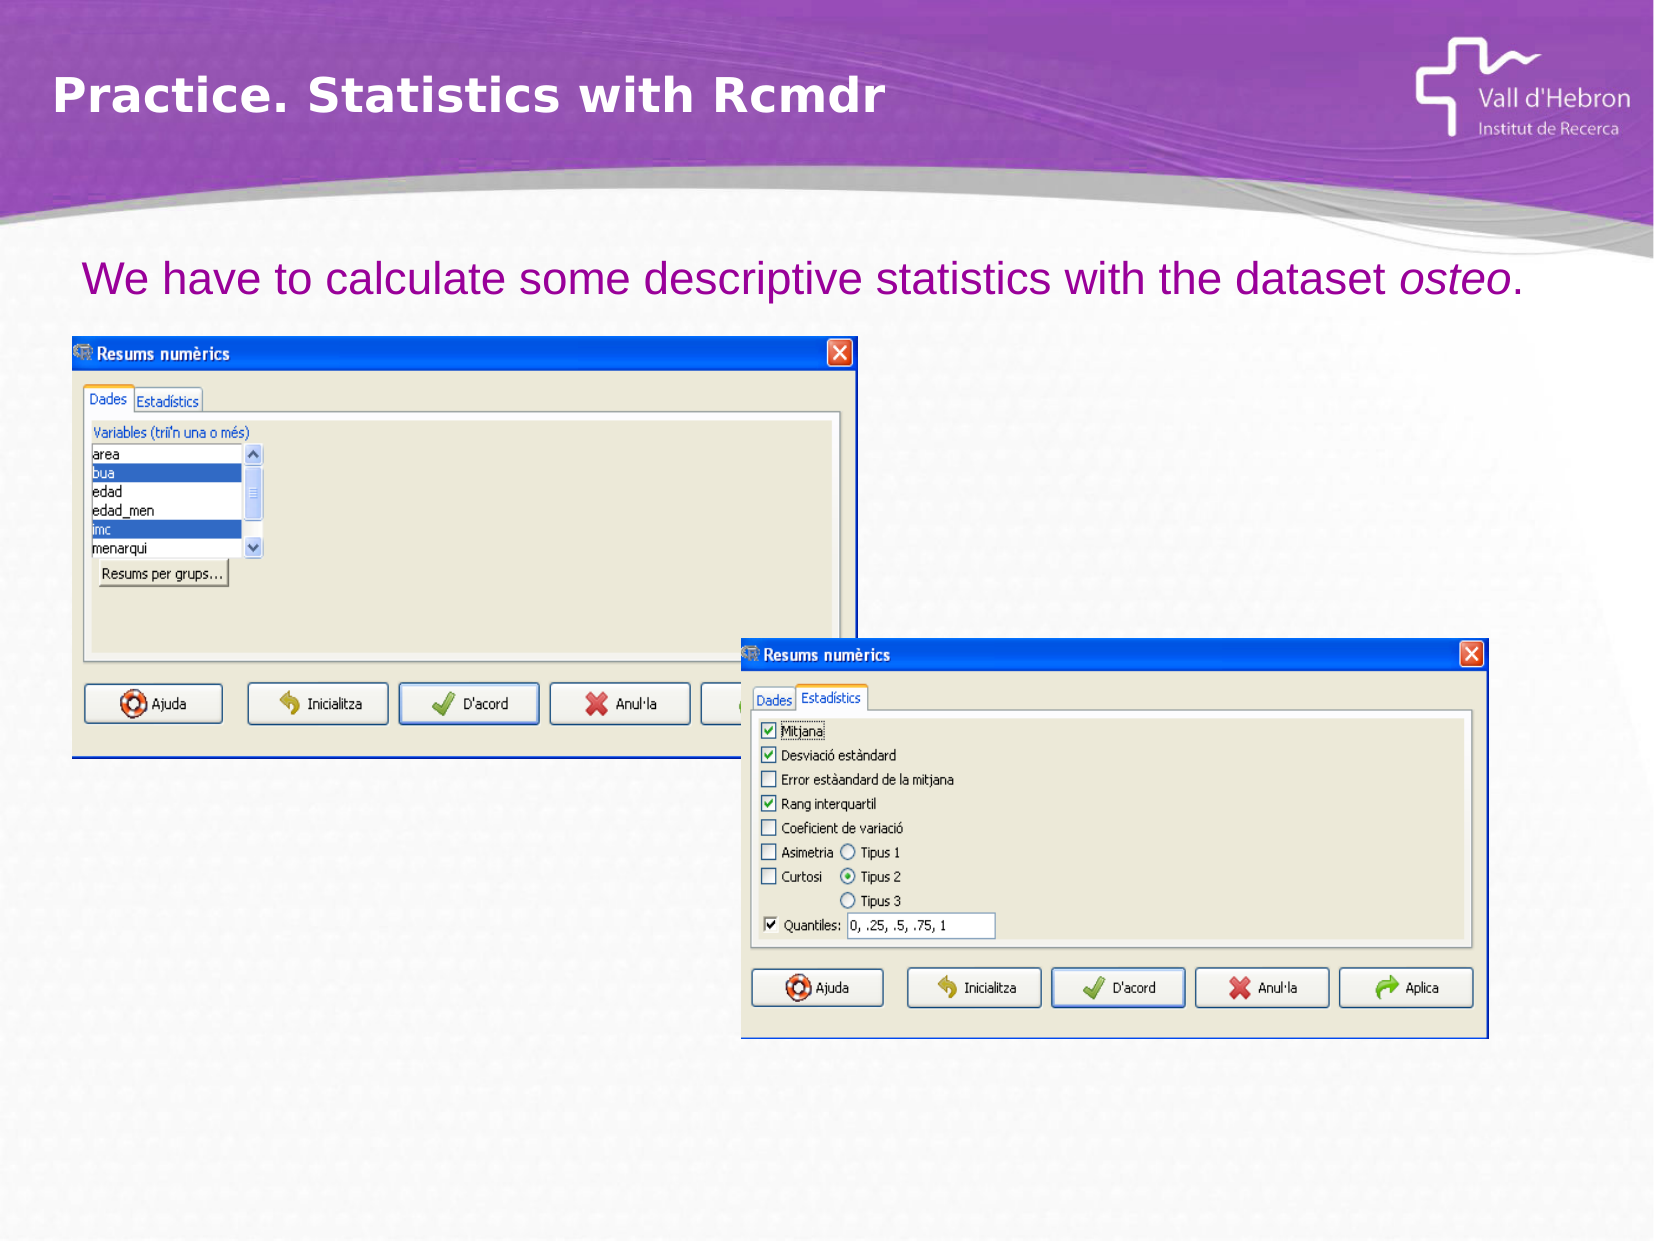

Practice. Statistics with Rcmdr
We have to calculate some descriptive statistics with the dataset osteo.